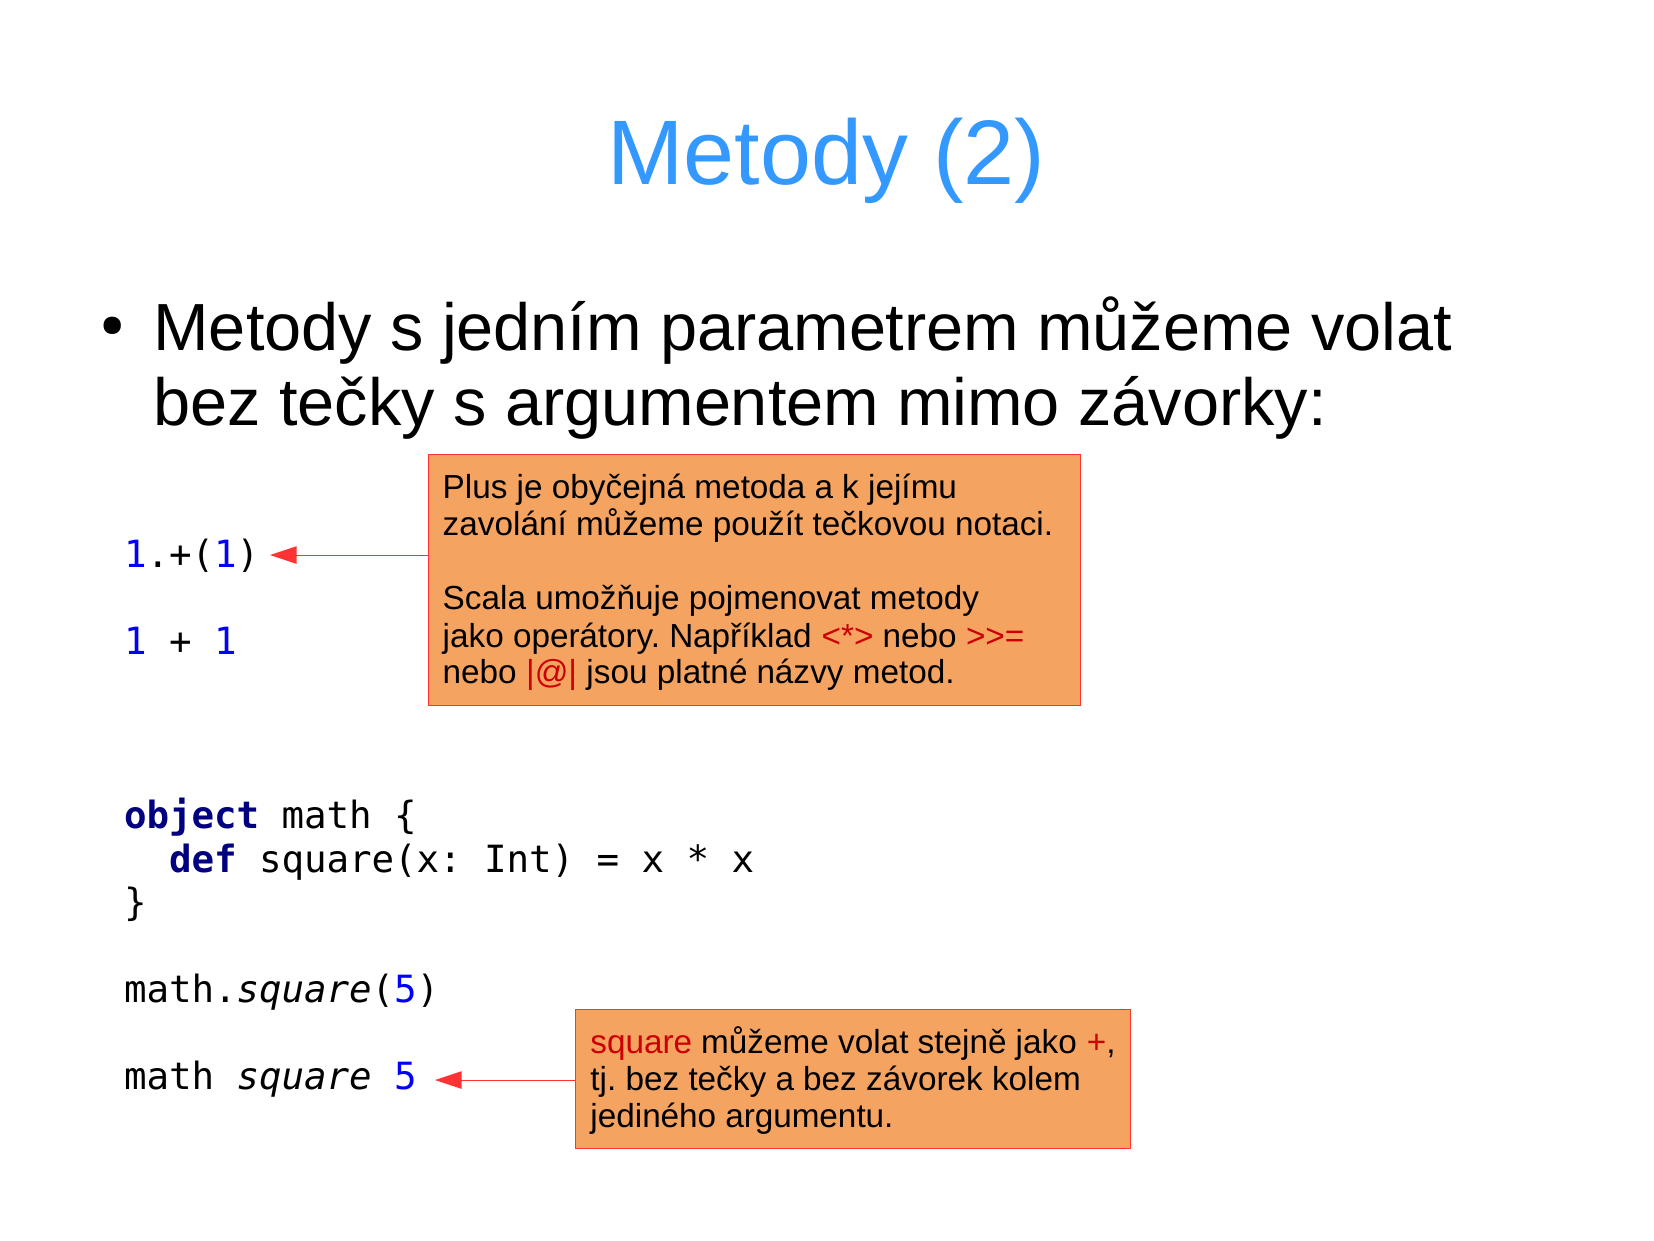

# Metody (2)
Metody s jedním parametrem můžeme volat bez tečky s argumentem mimo závorky:
Plus je obyčejná metoda a k jejímu
zavolání můžeme použít tečkovou notaci.
Scala umožňuje pojmenovat metody
jako operátory. Například <*> nebo >>=
nebo |@| jsou platné názvy metod.
1.+(1)
1 + 1
object math {
 def square(x: Int) = x * x
}
math.square(5)
math square 5
square můžeme volat stejně jako +,
tj. bez tečky a bez závorek kolem
jediného argumentu.